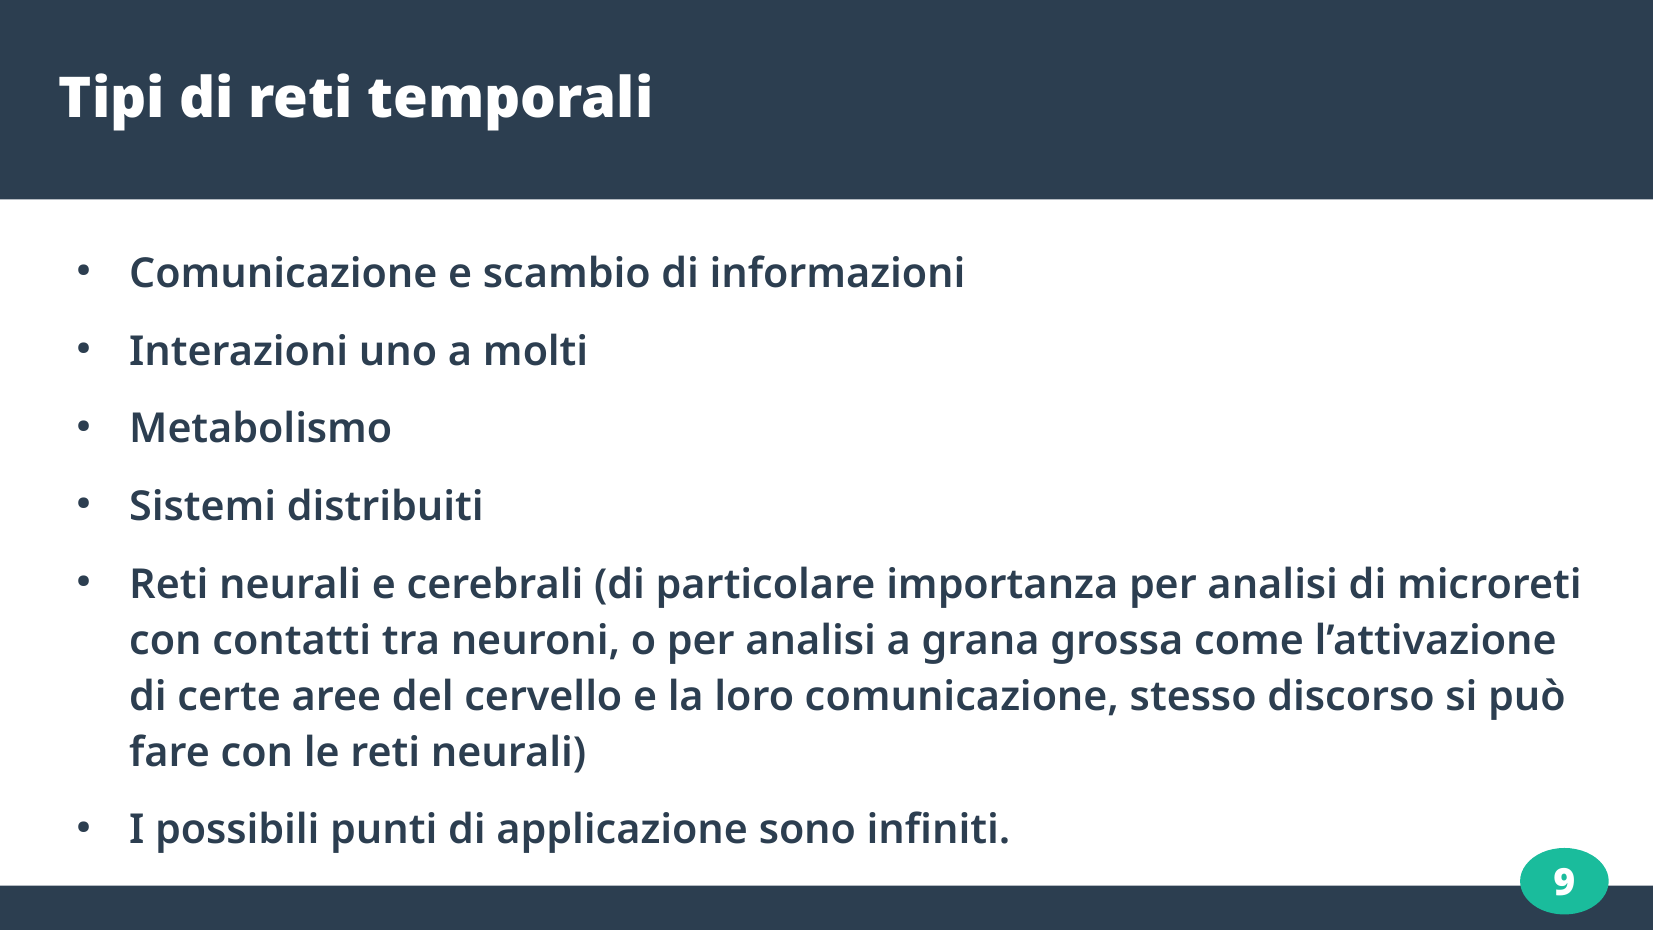

# Tipi di reti temporali
Comunicazione e scambio di informazioni
Interazioni uno a molti
Metabolismo
Sistemi distribuiti
Reti neurali e cerebrali (di particolare importanza per analisi di microreti con contatti tra neuroni, o per analisi a grana grossa come l’attivazione di certe aree del cervello e la loro comunicazione, stesso discorso si può fare con le reti neurali)
I possibili punti di applicazione sono infiniti.
9